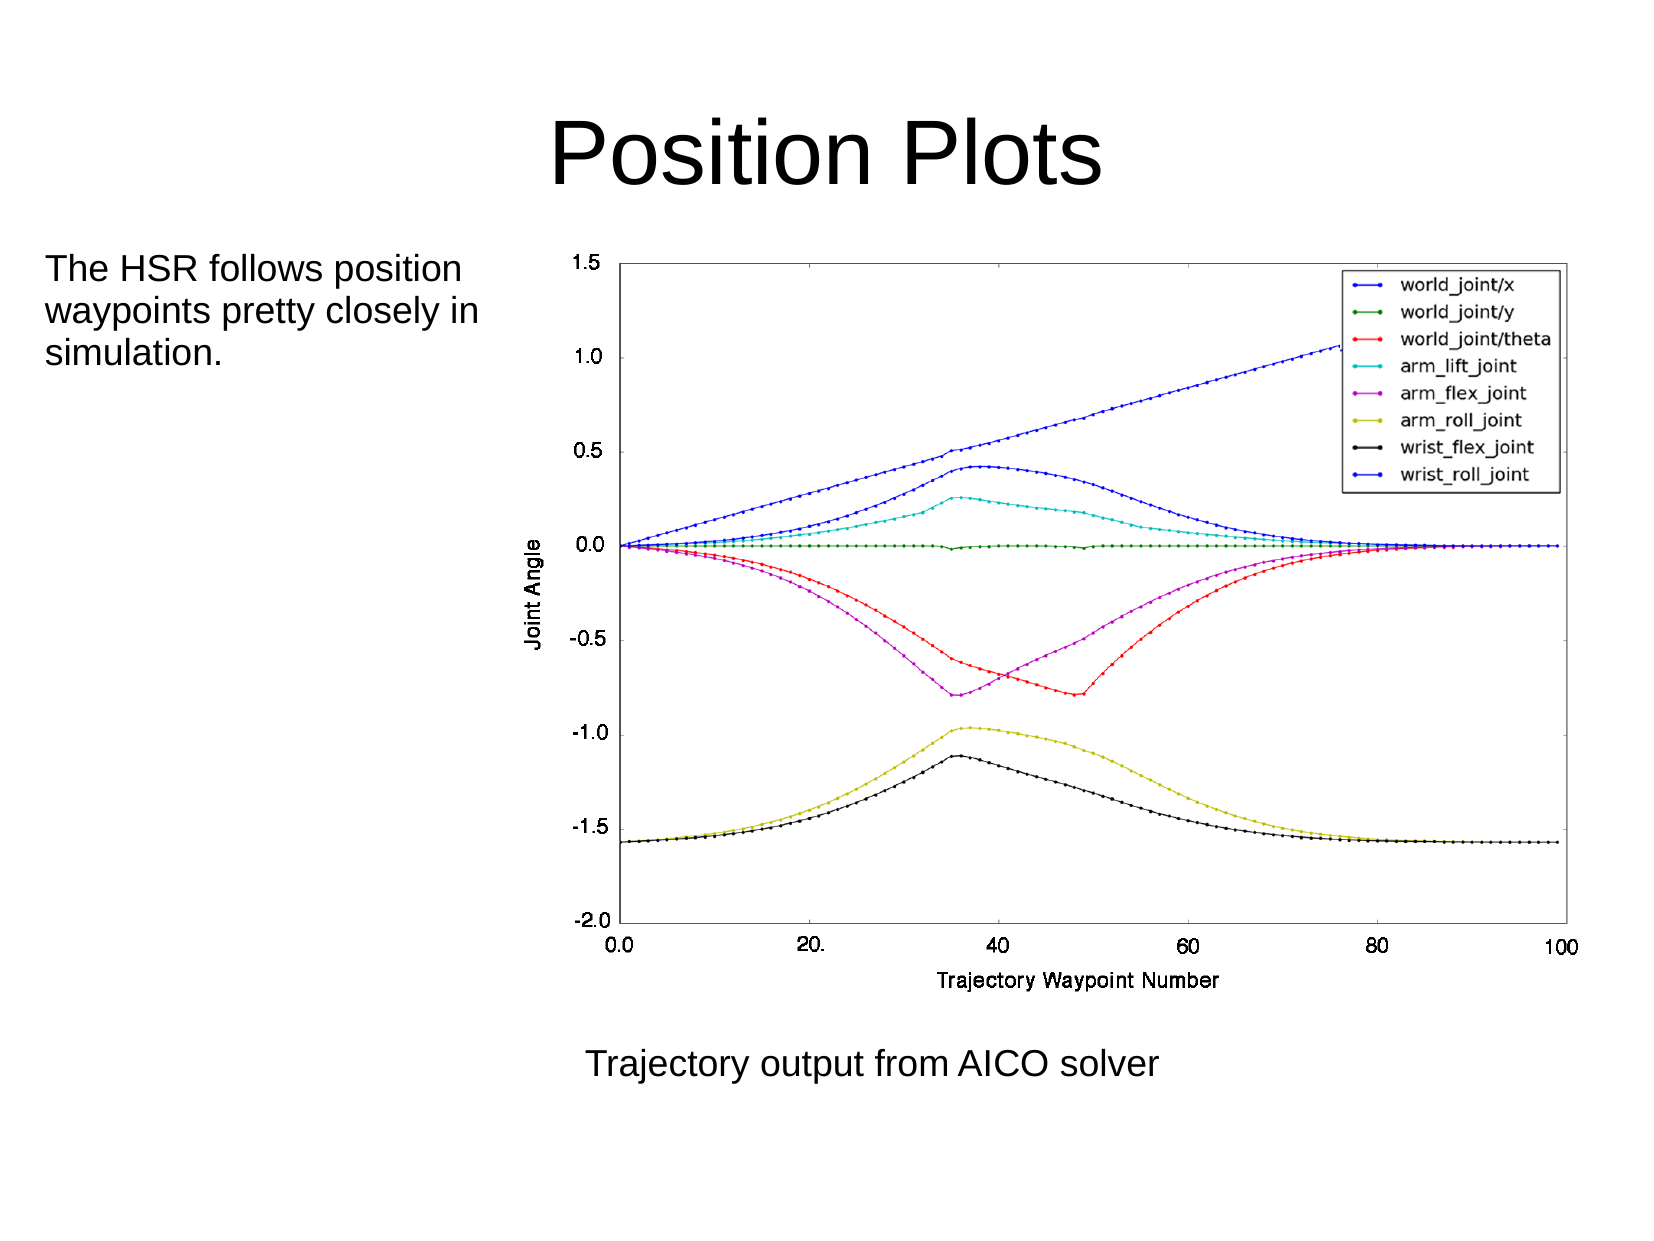

# Position Plots
The HSR follows position waypoints pretty closely in simulation.
Trajectory output from AICO solver